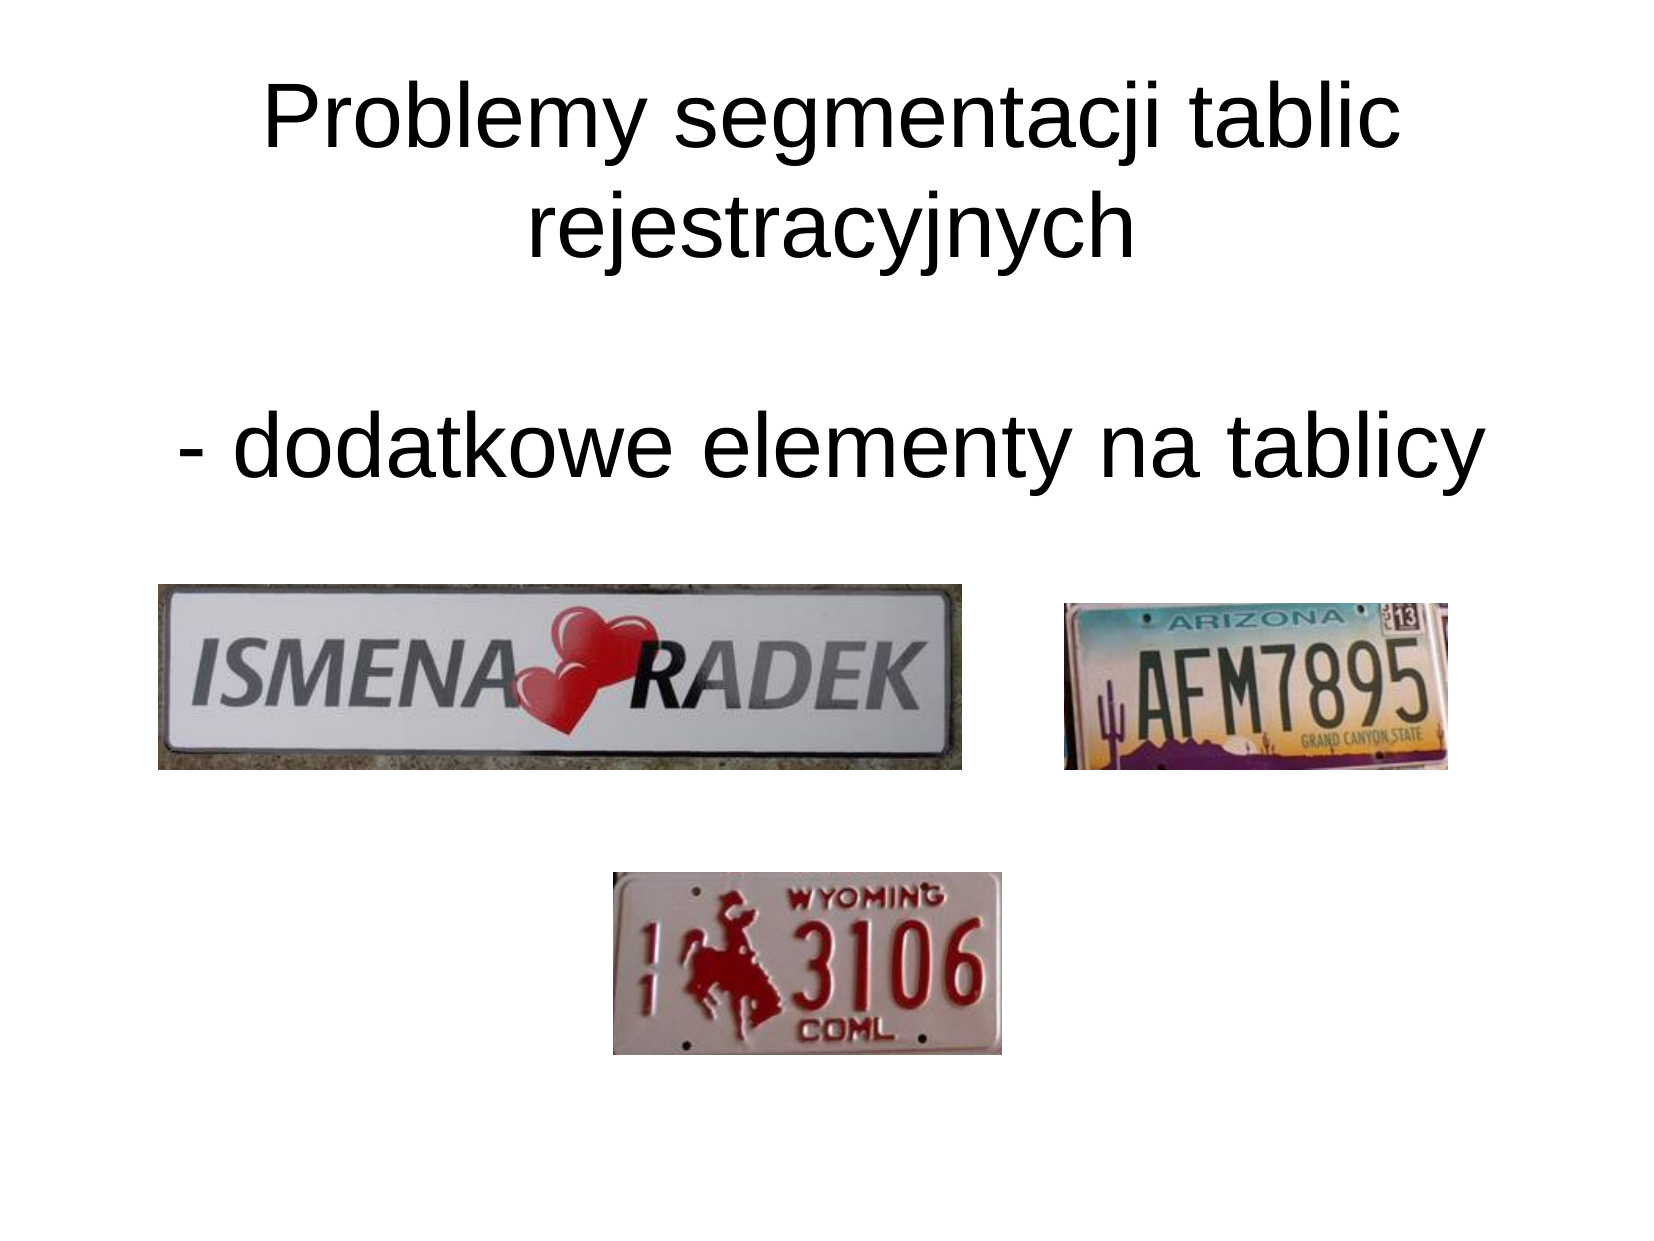

# Problemy segmentacji tablic rejestracyjnych - dodatkowe elementy na tablicy